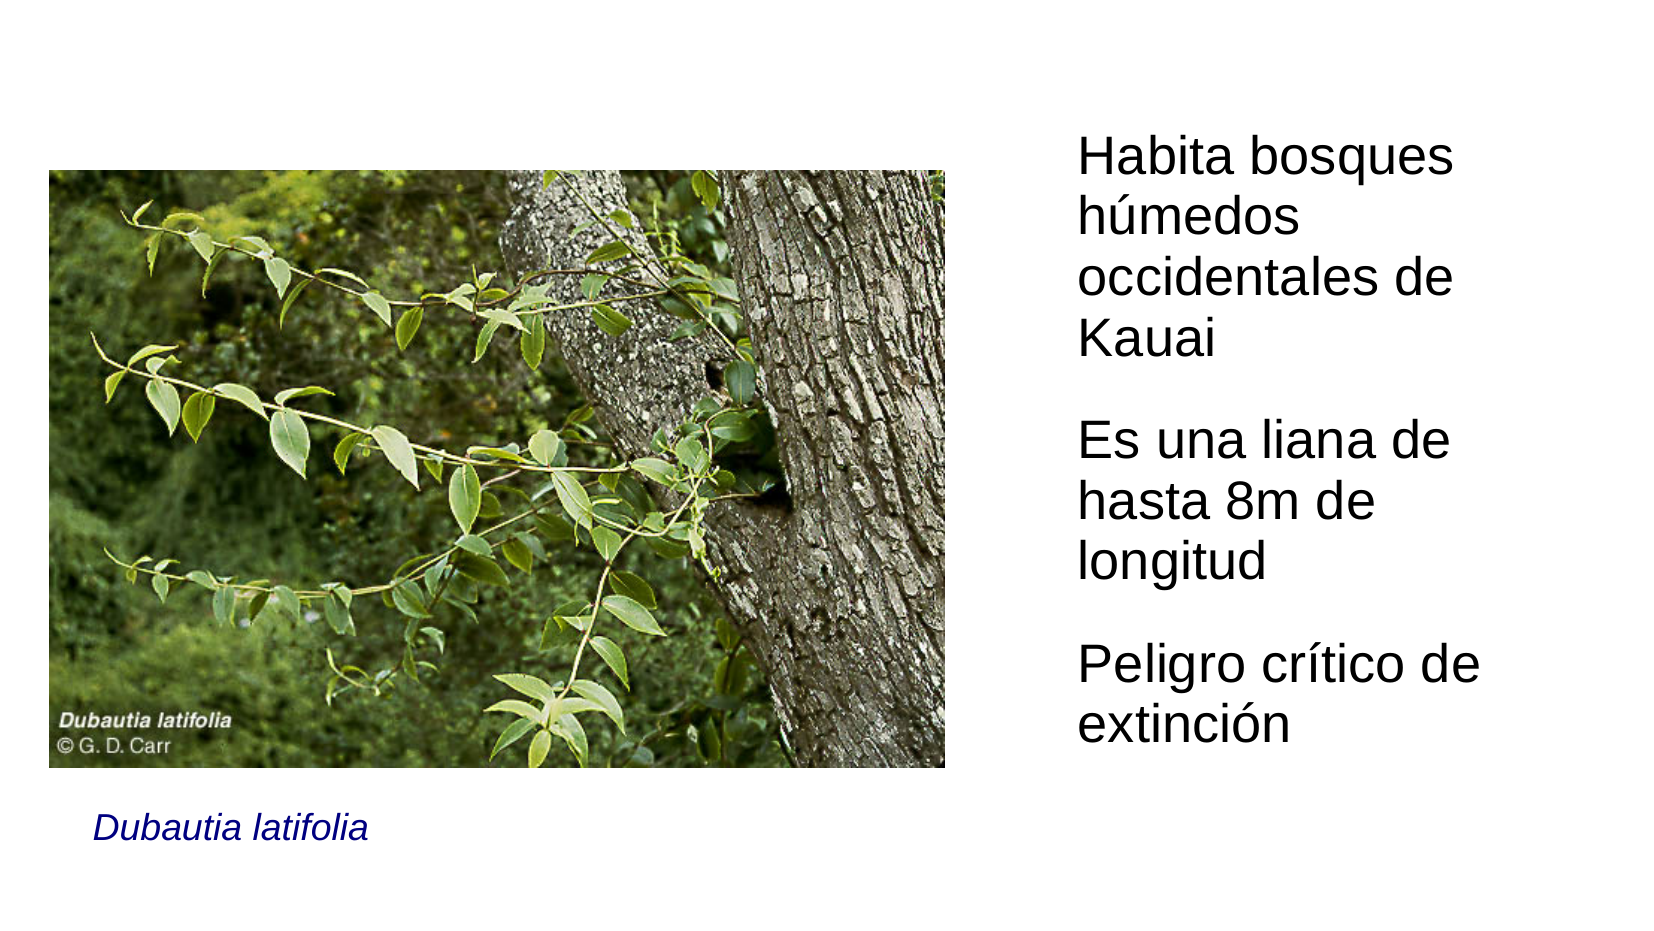

Habita bosques húmedos occidentales de Kauai
Es una liana de hasta 8m de longitud
Peligro crítico de extinción
Dubautia latifolia